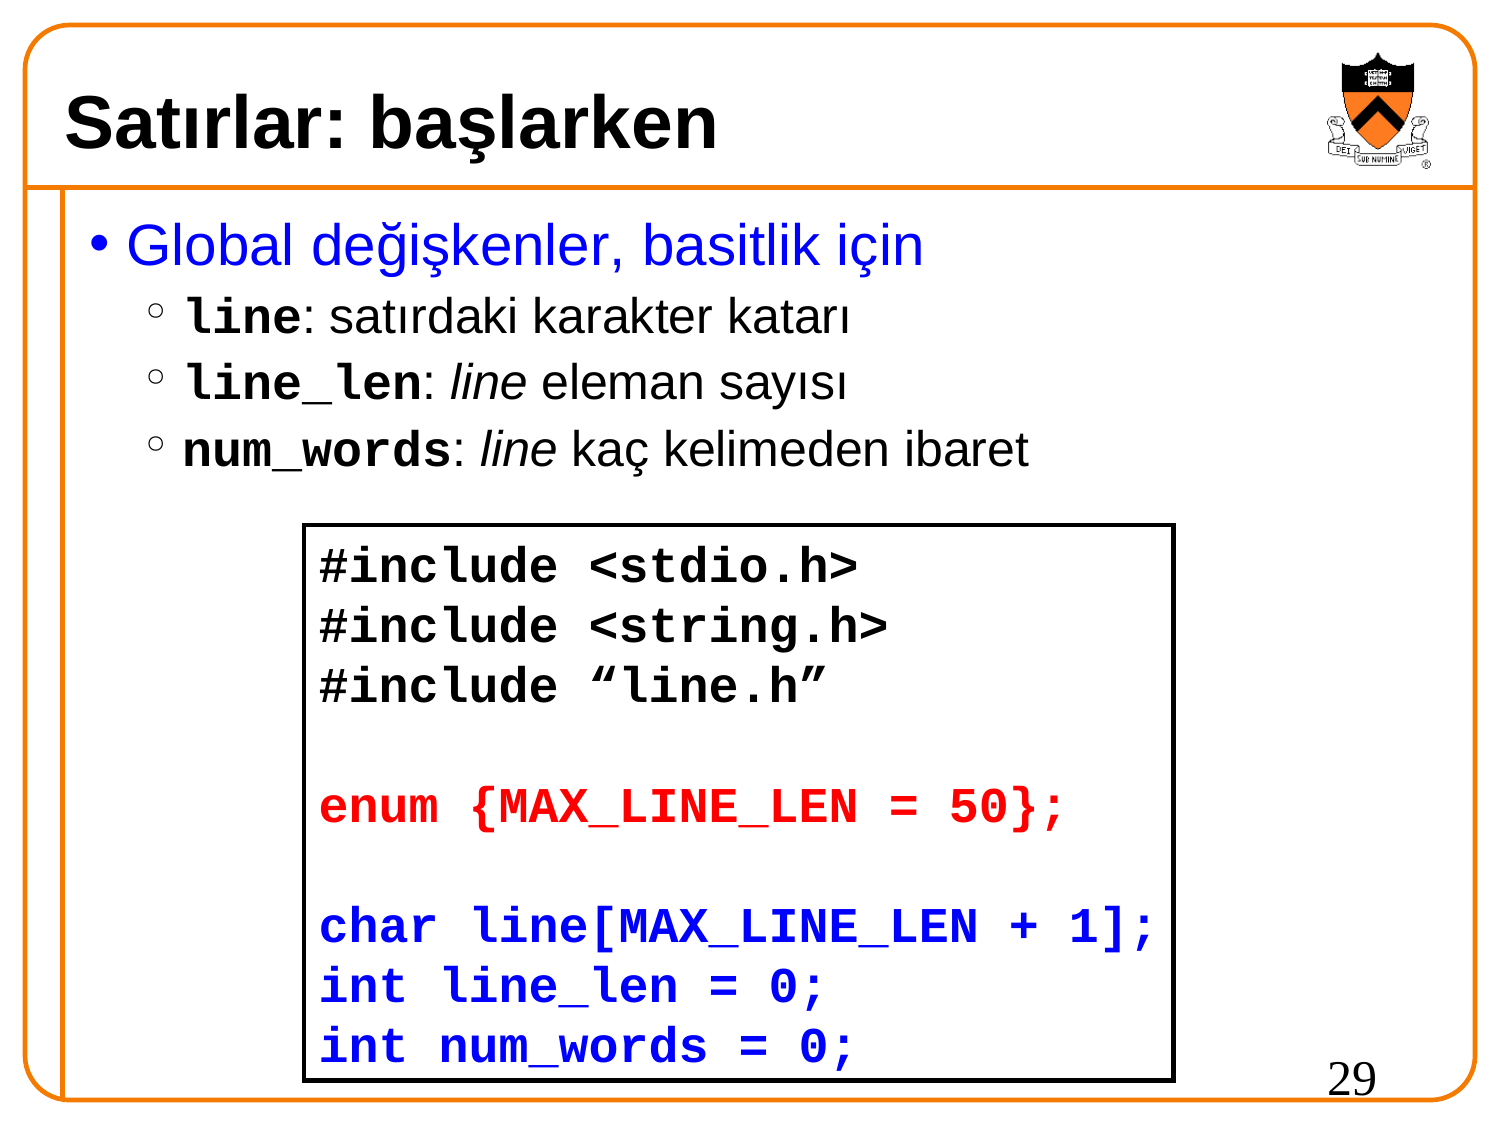

# Satırlar: başlarken
Global değişkenler, basitlik için
line: satırdaki karakter katarı
line_len: line eleman sayısı
num_words: line kaç kelimeden ibaret
#include <stdio.h>
#include <string.h>
#include “line.h”
enum {MAX_LINE_LEN = 50};
char line[MAX_LINE_LEN + 1];
int line_len = 0;
int num_words = 0;
29